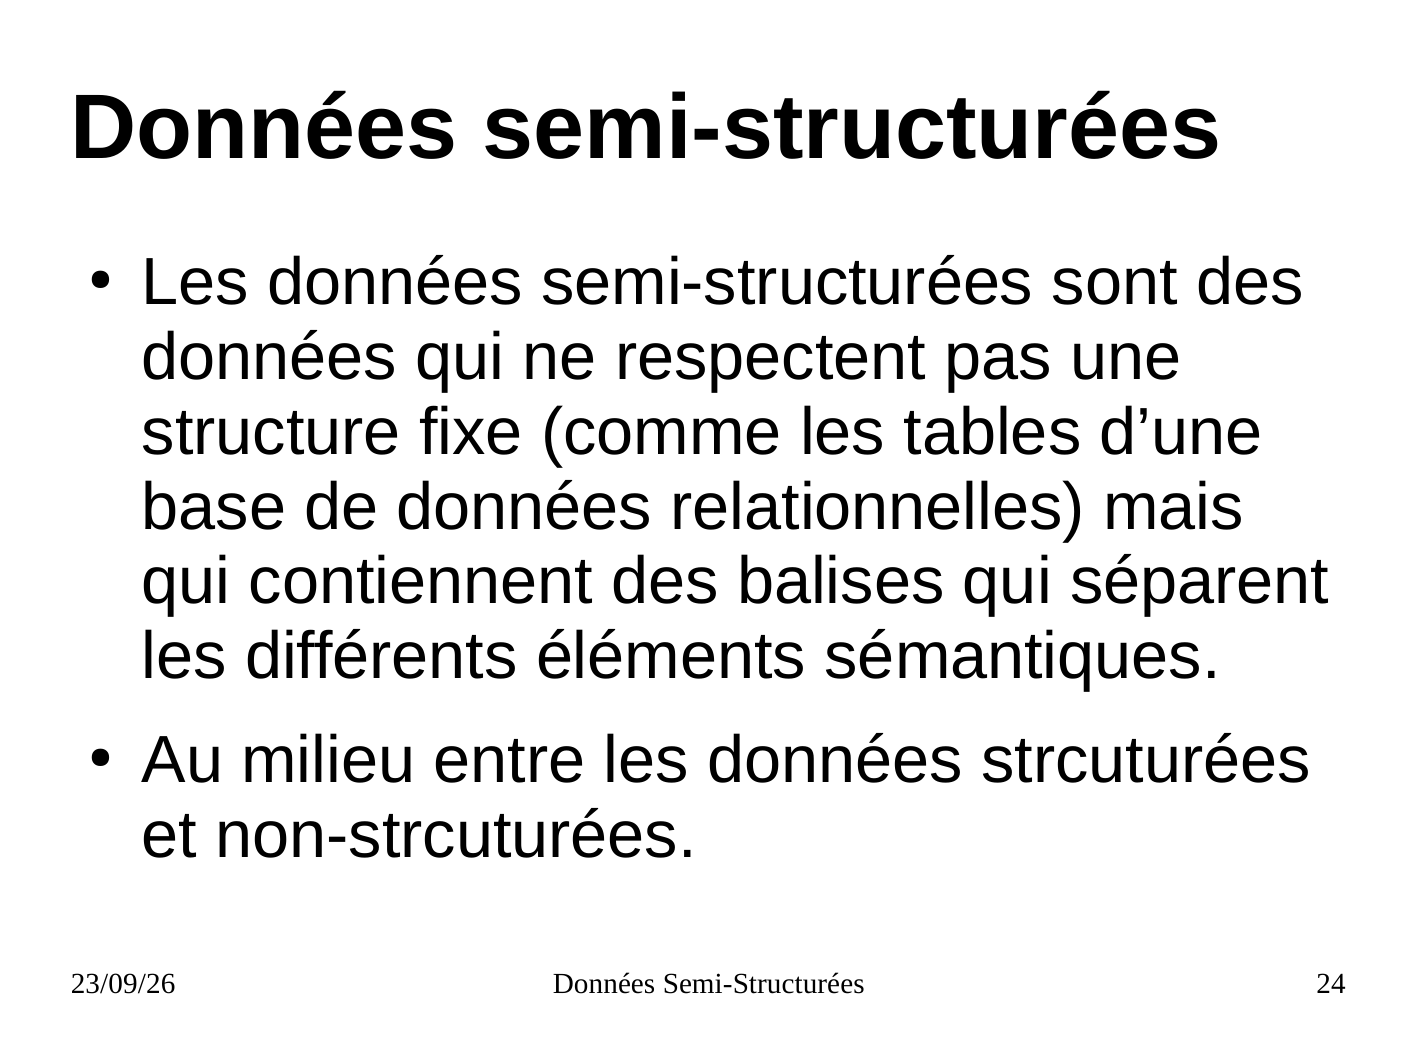

# Données semi-structurées
Les données semi-structurées sont des données qui ne respectent pas une structure fixe (comme les tables d’une base de données relationnelles) mais qui contiennent des balises qui séparent les différents éléments sémantiques.
Au milieu entre les données strcuturées et non-strcuturées.
Données Semi-Structurées
24